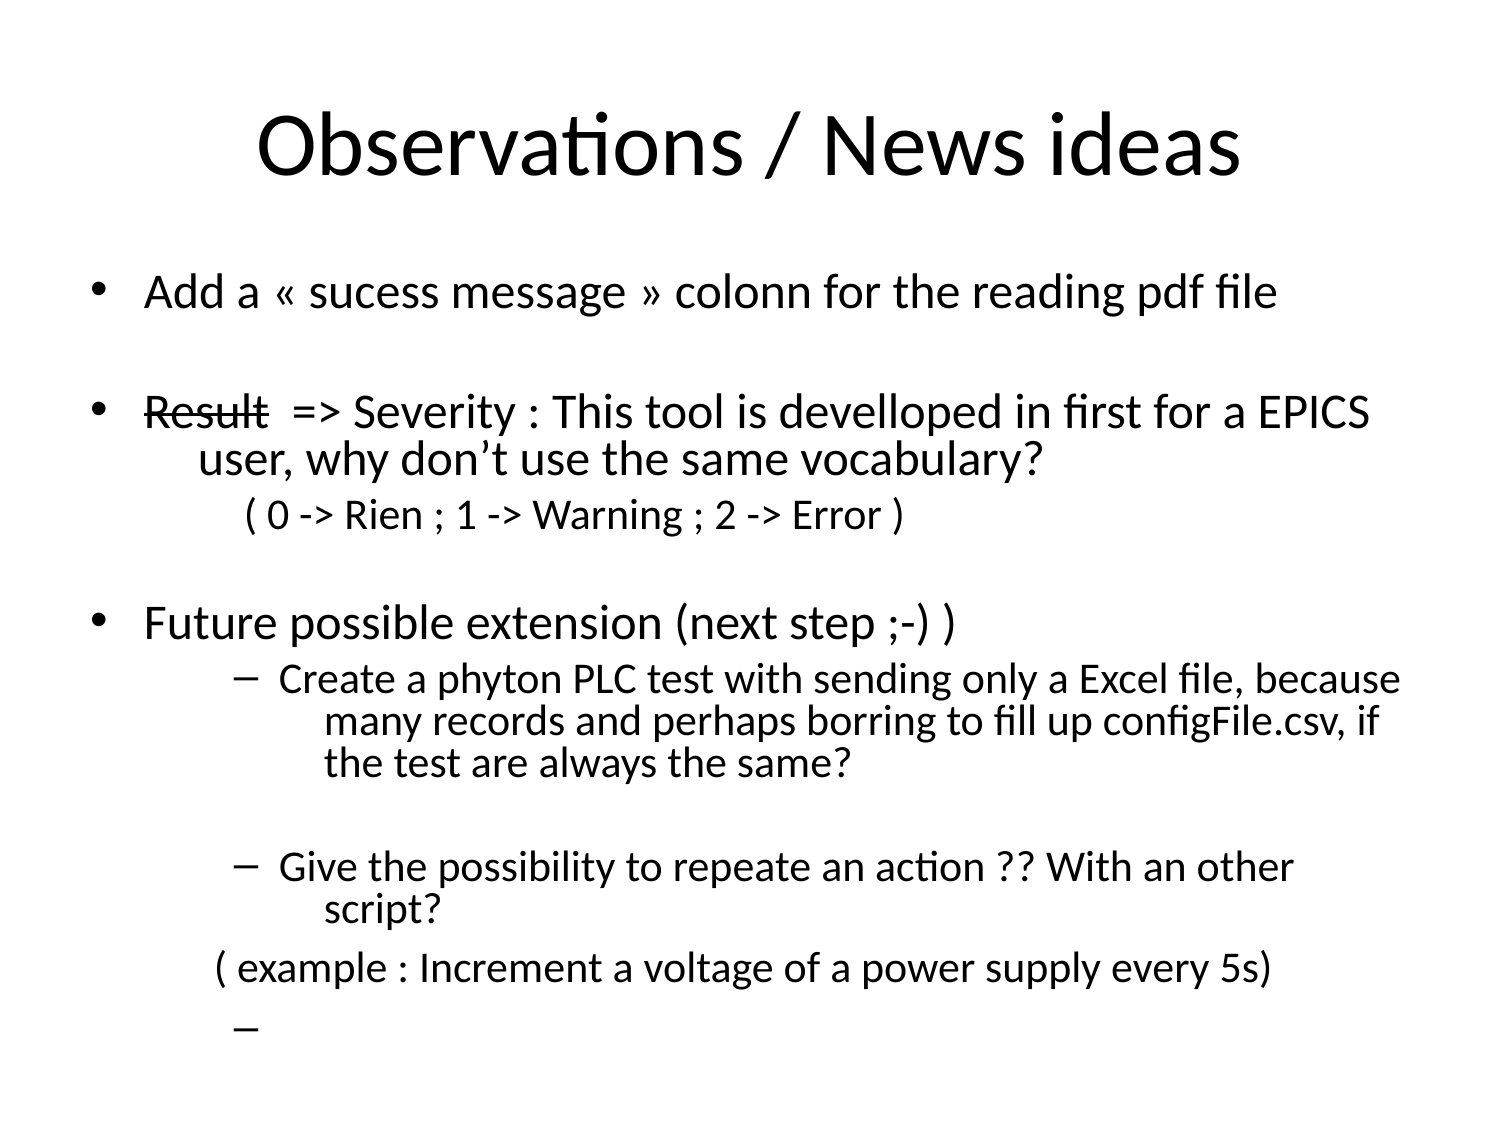

# Observations / News ideas
Add a « sucess message » colonn for the reading pdf file
Result => Severity : This tool is develloped in first for a EPICS user, why don’t use the same vocabulary?
 ( 0 -> Rien ; 1 -> Warning ; 2 -> Error )
Future possible extension (next step ;-) )
Create a phyton PLC test with sending only a Excel file, because many records and perhaps borring to fill up configFile.csv, if the test are always the same?
Give the possibility to repeate an action ?? With an other script?
 ( example : Increment a voltage of a power supply every 5s)